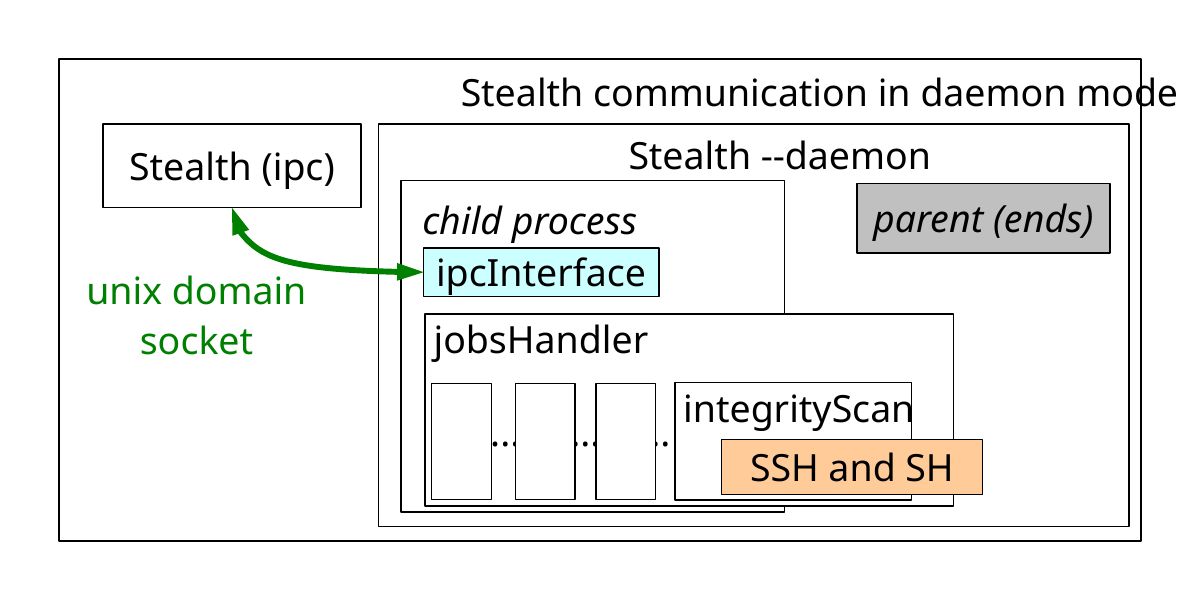

Stealth communication in daemon mode
Stealth --daemon
Stealth (ipc)
parent (ends)
child process
ipcInterface
unix domain
socket
jobsHandler
integrityScan
...................
SSH and SH